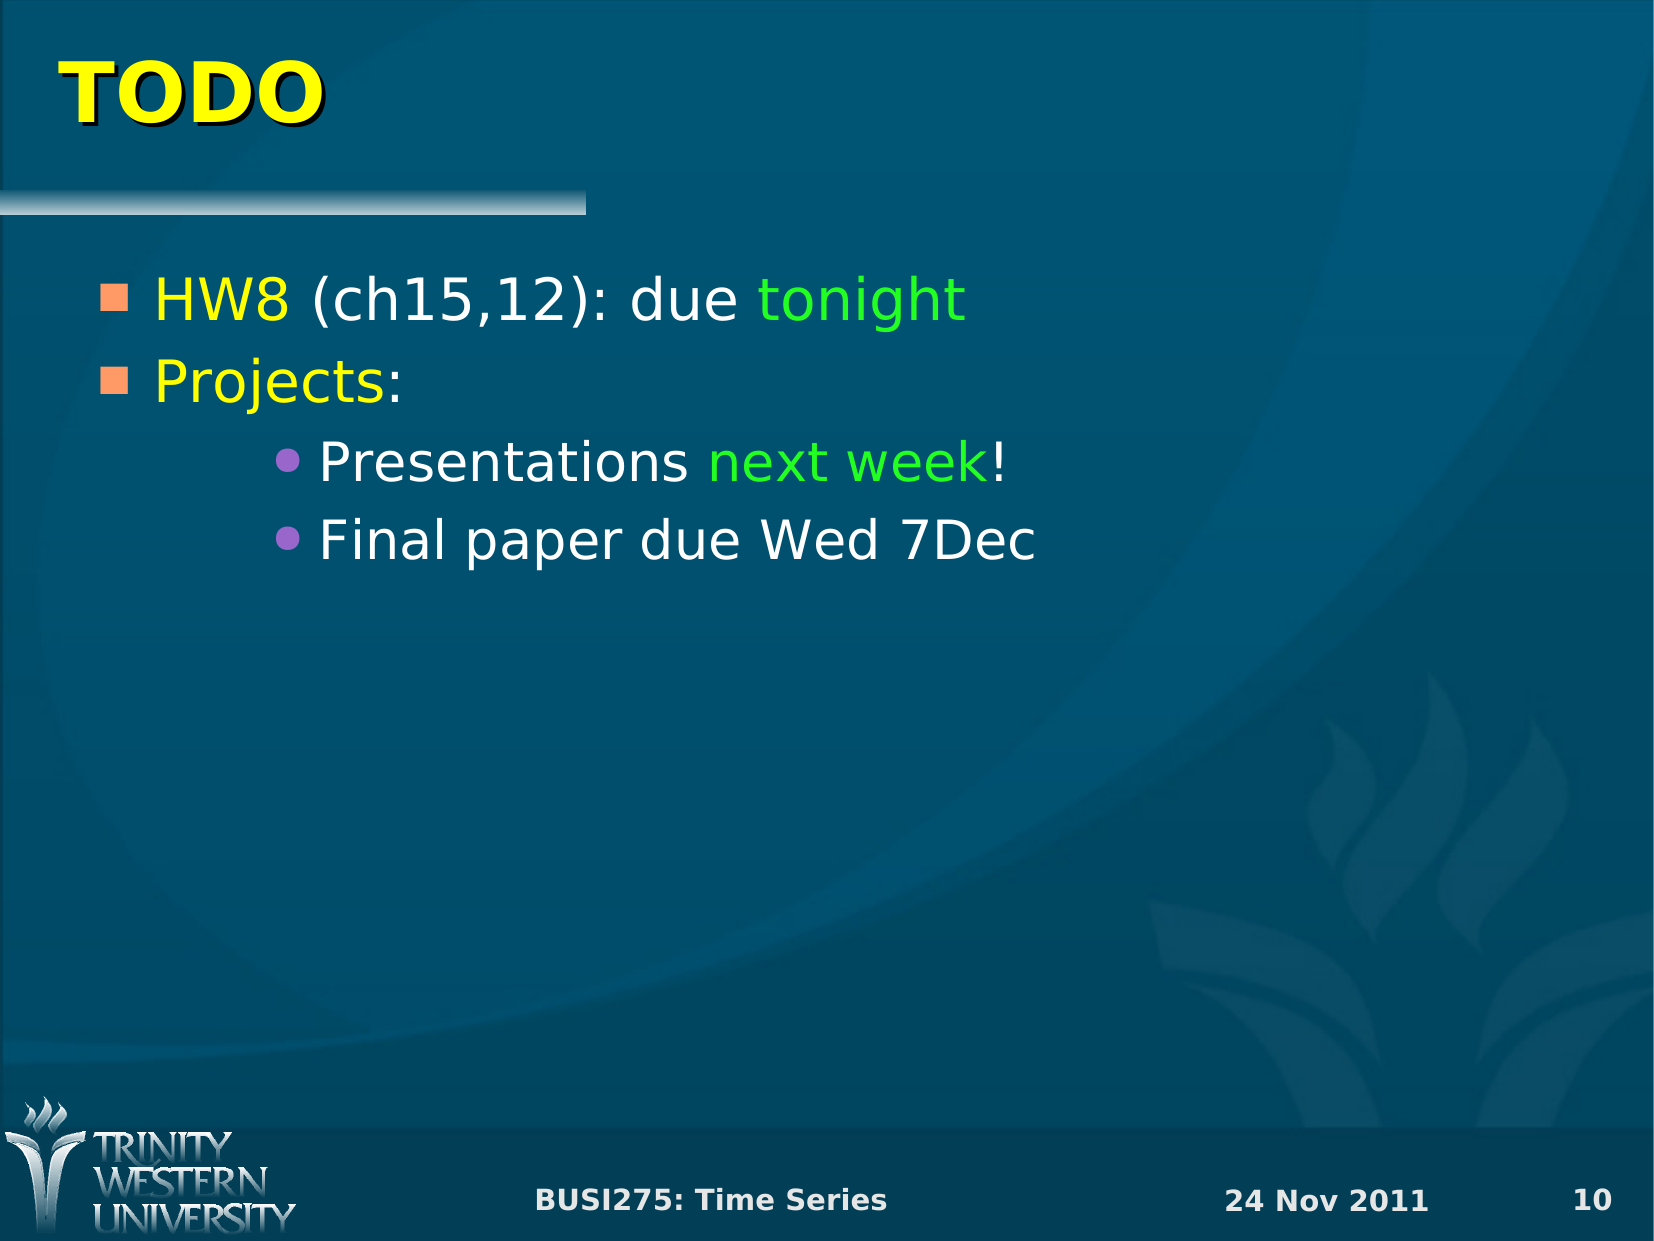

# TODO
HW8 (ch15,12): due tonight
Projects:
Presentations next week!
Final paper due Wed 7Dec
BUSI275: Time Series
24 Nov 2011
10